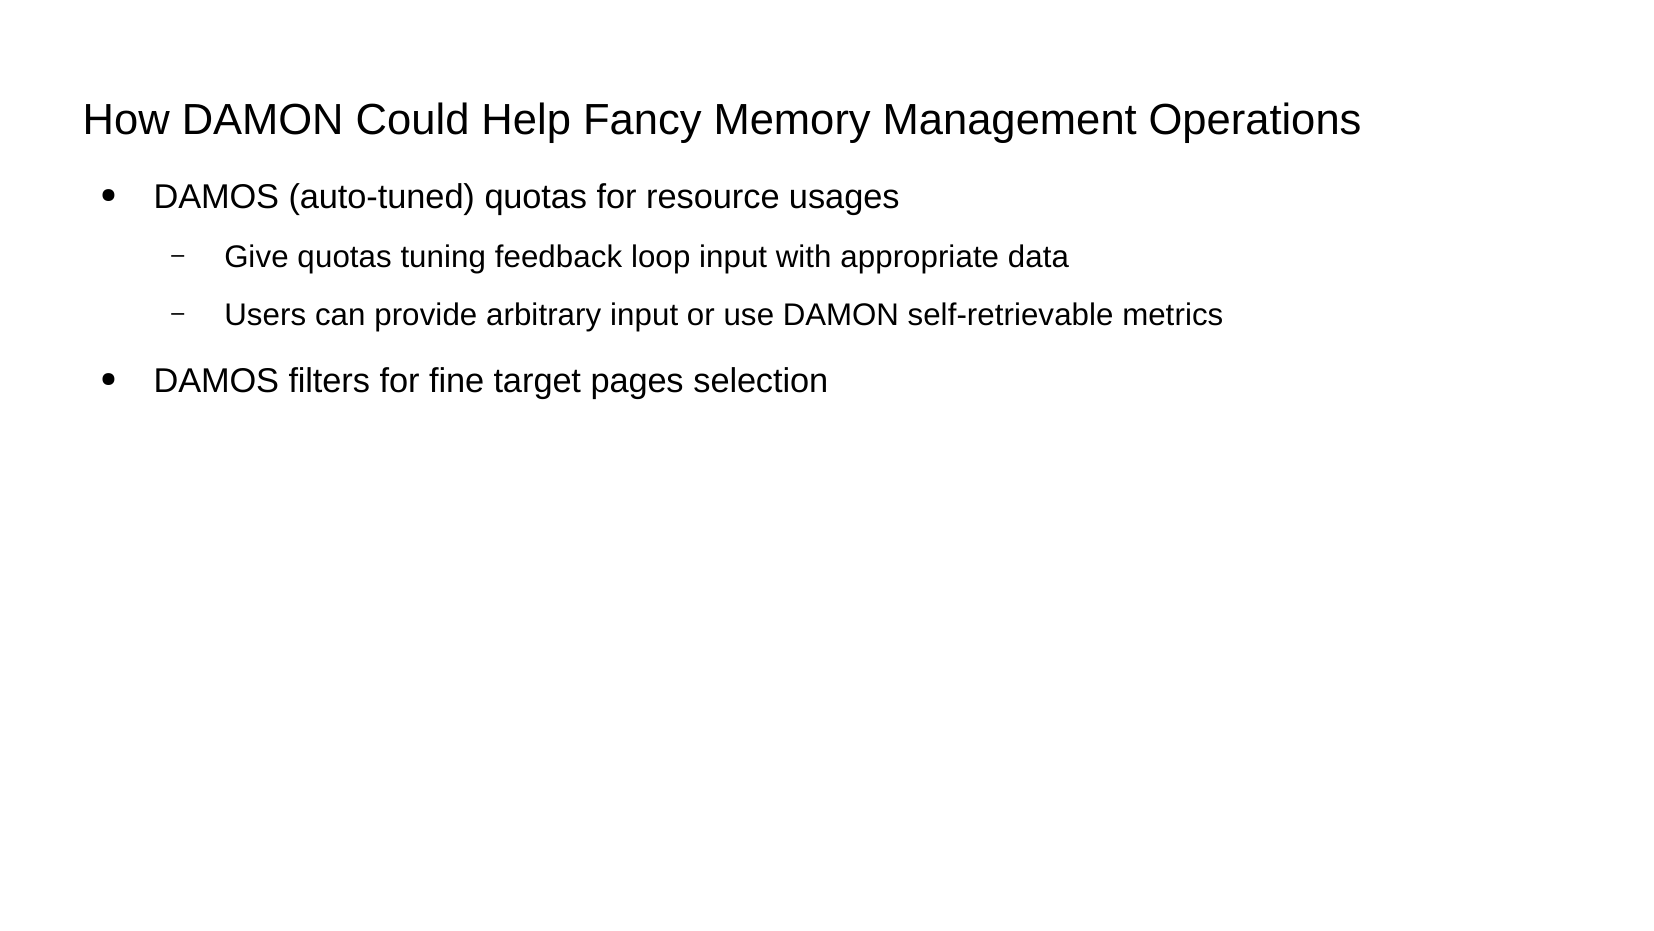

# How DAMON Could Help Fancy Memory Management Operations
DAMOS (auto-tuned) quotas for resource usages
Give quotas tuning feedback loop input with appropriate data
Users can provide arbitrary input or use DAMON self-retrievable metrics
DAMOS filters for fine target pages selection